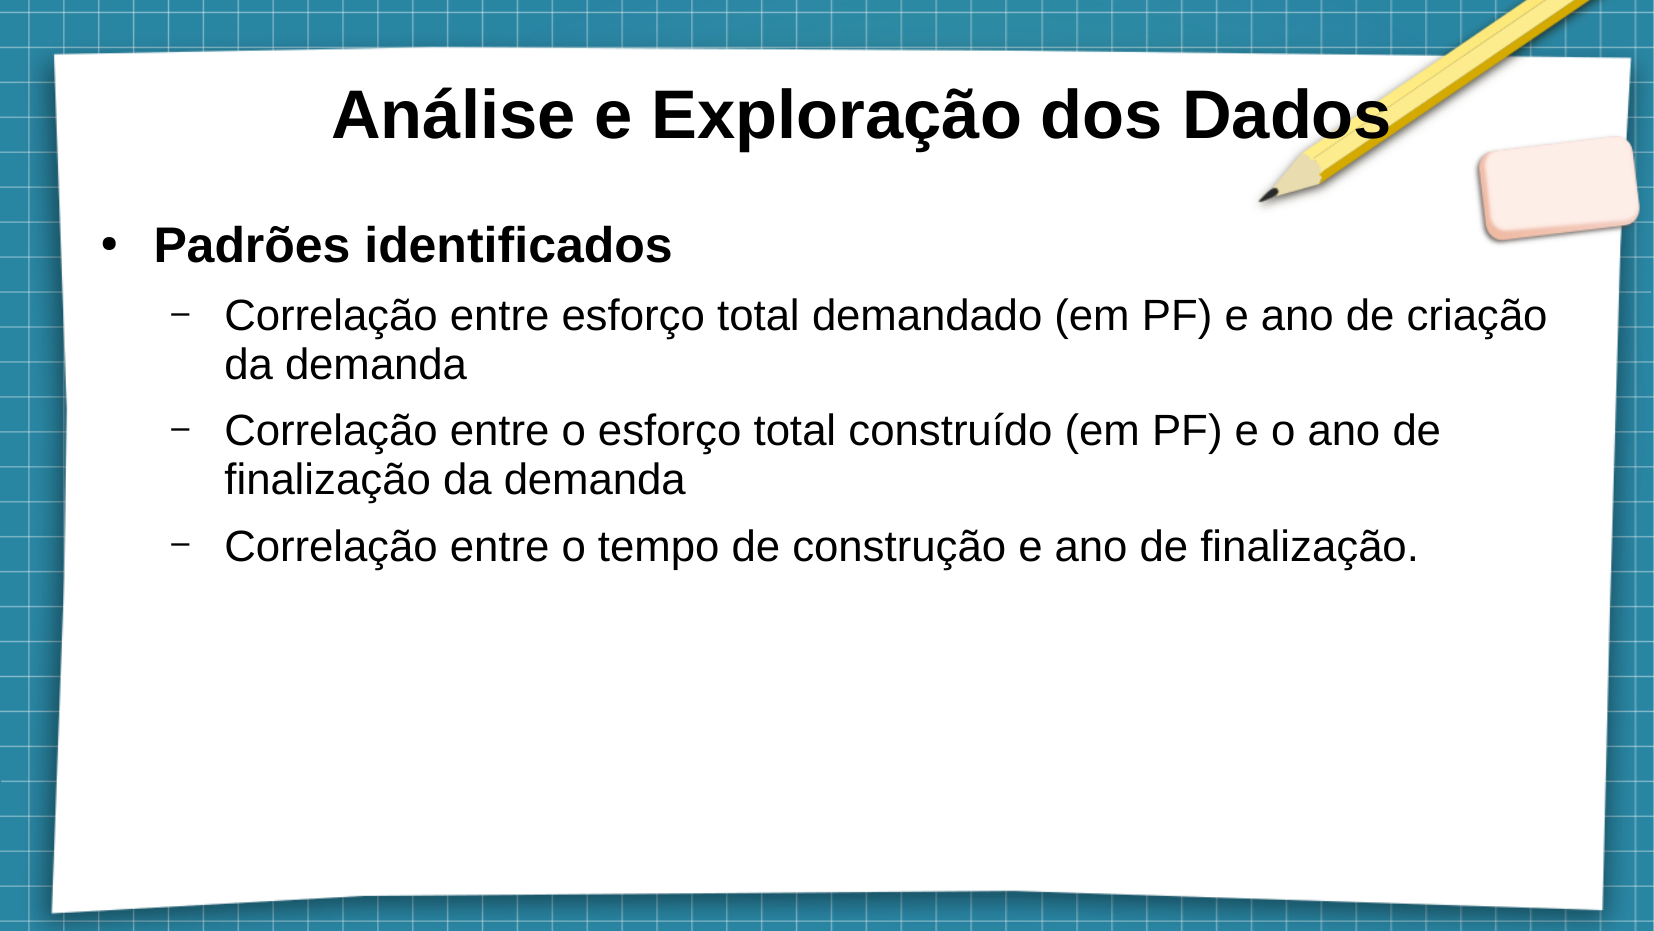

# Análise e Exploração dos Dados
Padrões identificados
Correlação entre esforço total demandado (em PF) e ano de criação da demanda
Correlação entre o esforço total construído (em PF) e o ano de finalização da demanda
Correlação entre o tempo de construção e ano de finalização.